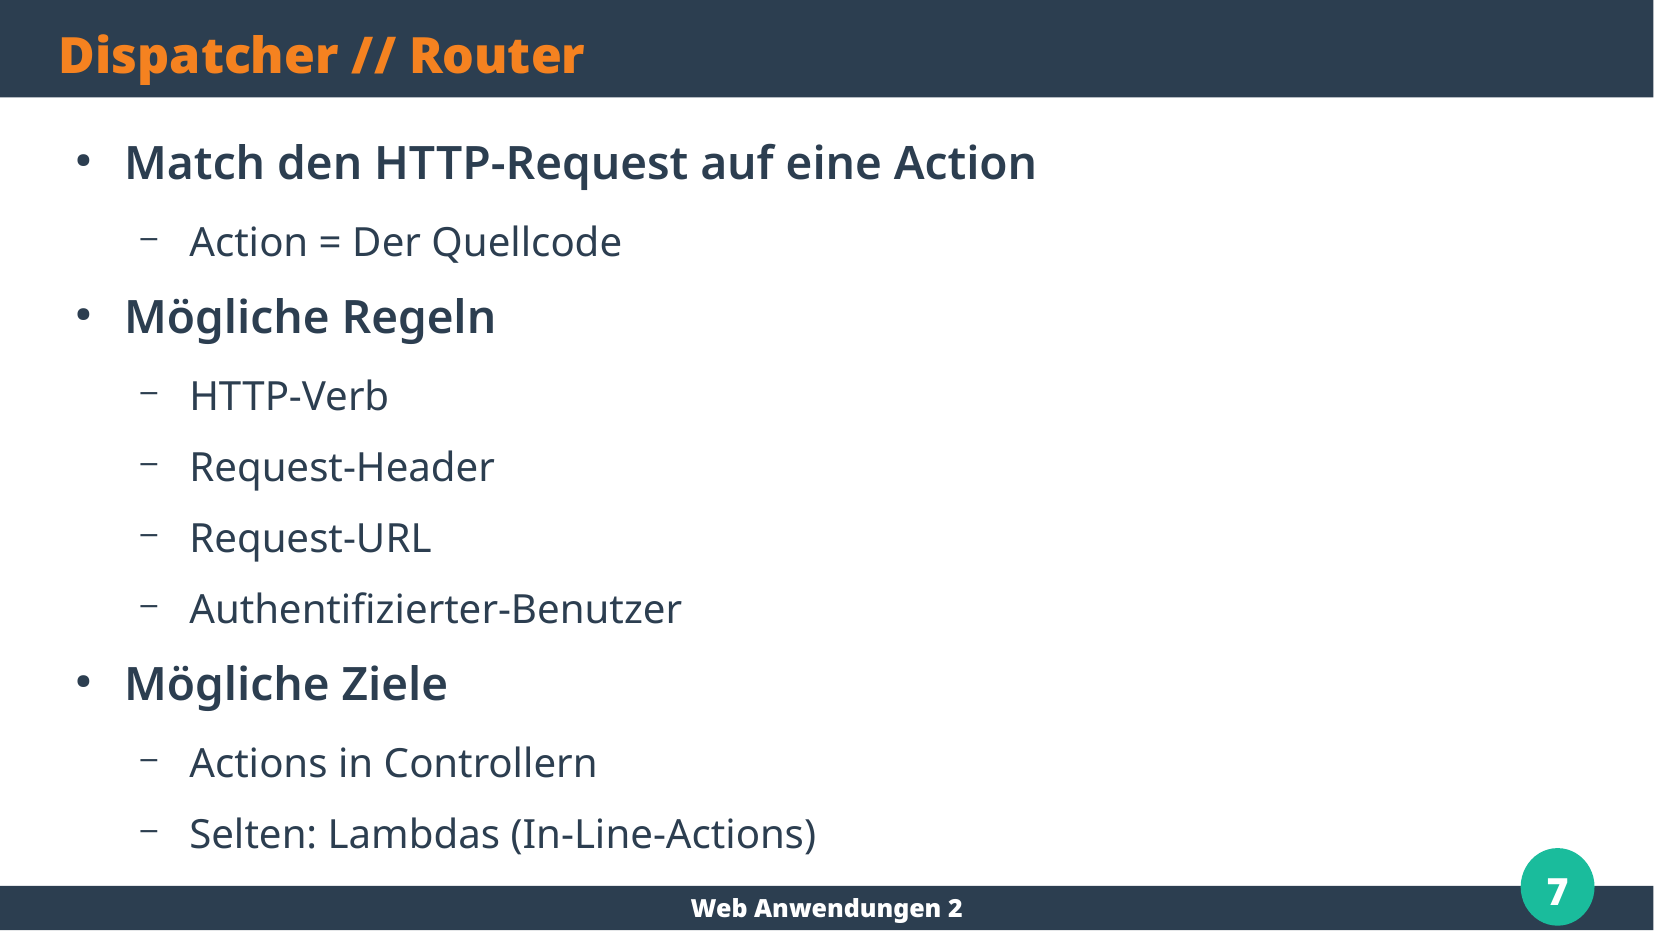

# Dispatcher // Router
Match den HTTP-Request auf eine Action
Action = Der Quellcode
Mögliche Regeln
HTTP-Verb
Request-Header
Request-URL
Authentifizierter-Benutzer
Mögliche Ziele
Actions in Controllern
Selten: Lambdas (In-Line-Actions)
7